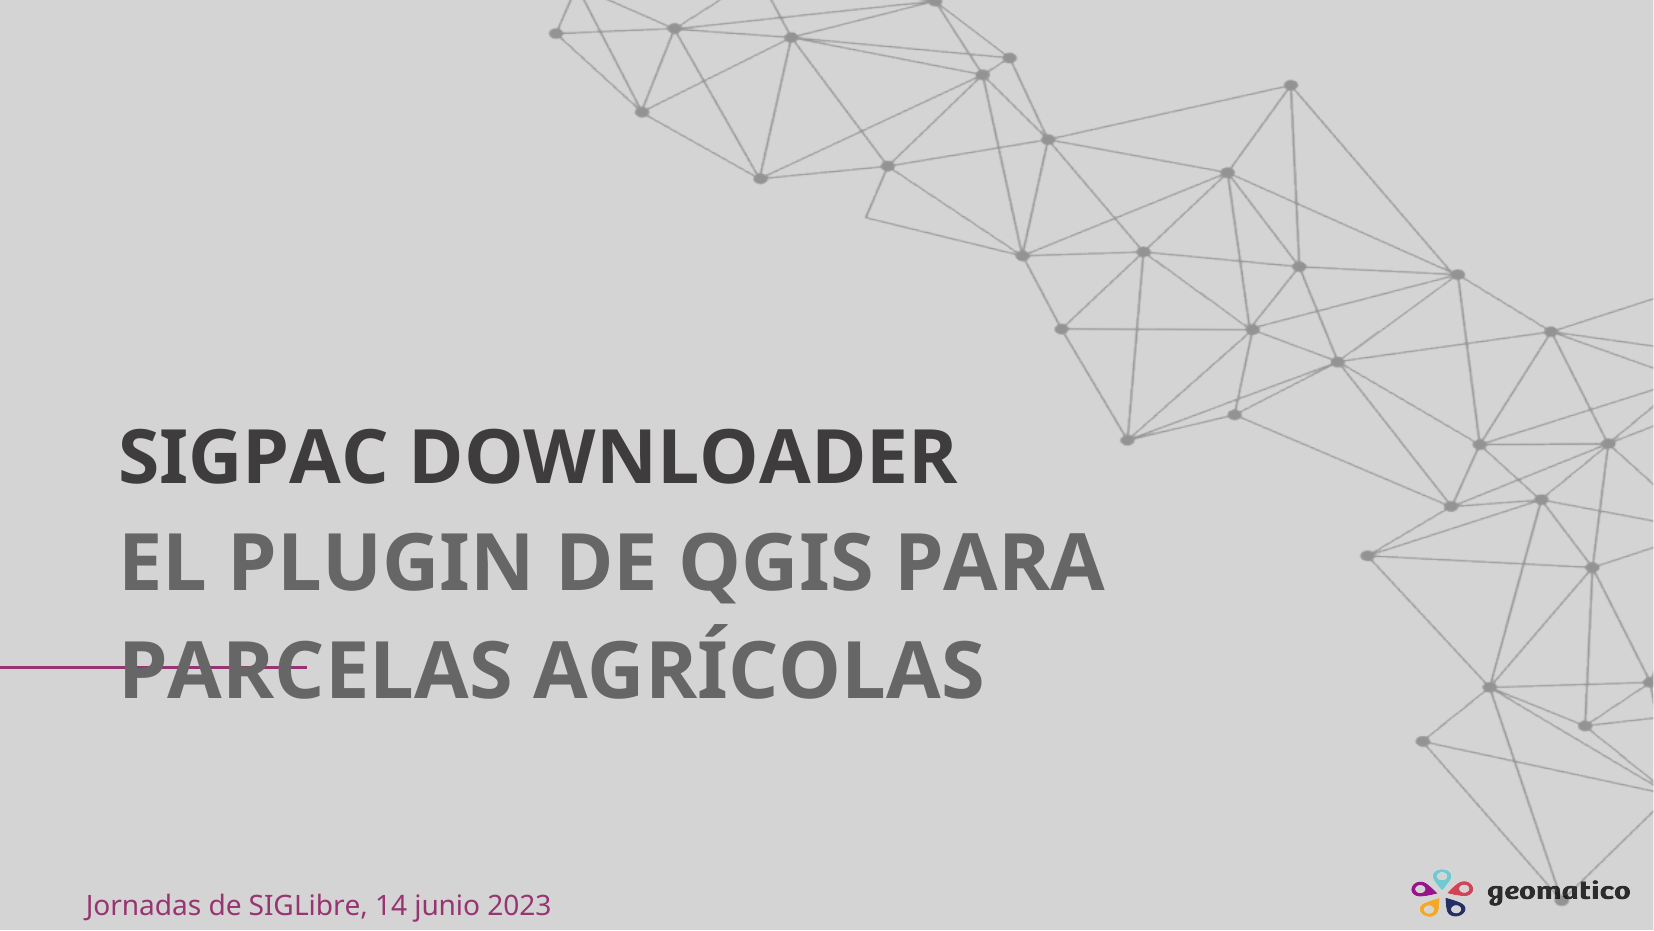

SIGPAC Downloader
el plugin de QGIS para
parcelas agrícolas